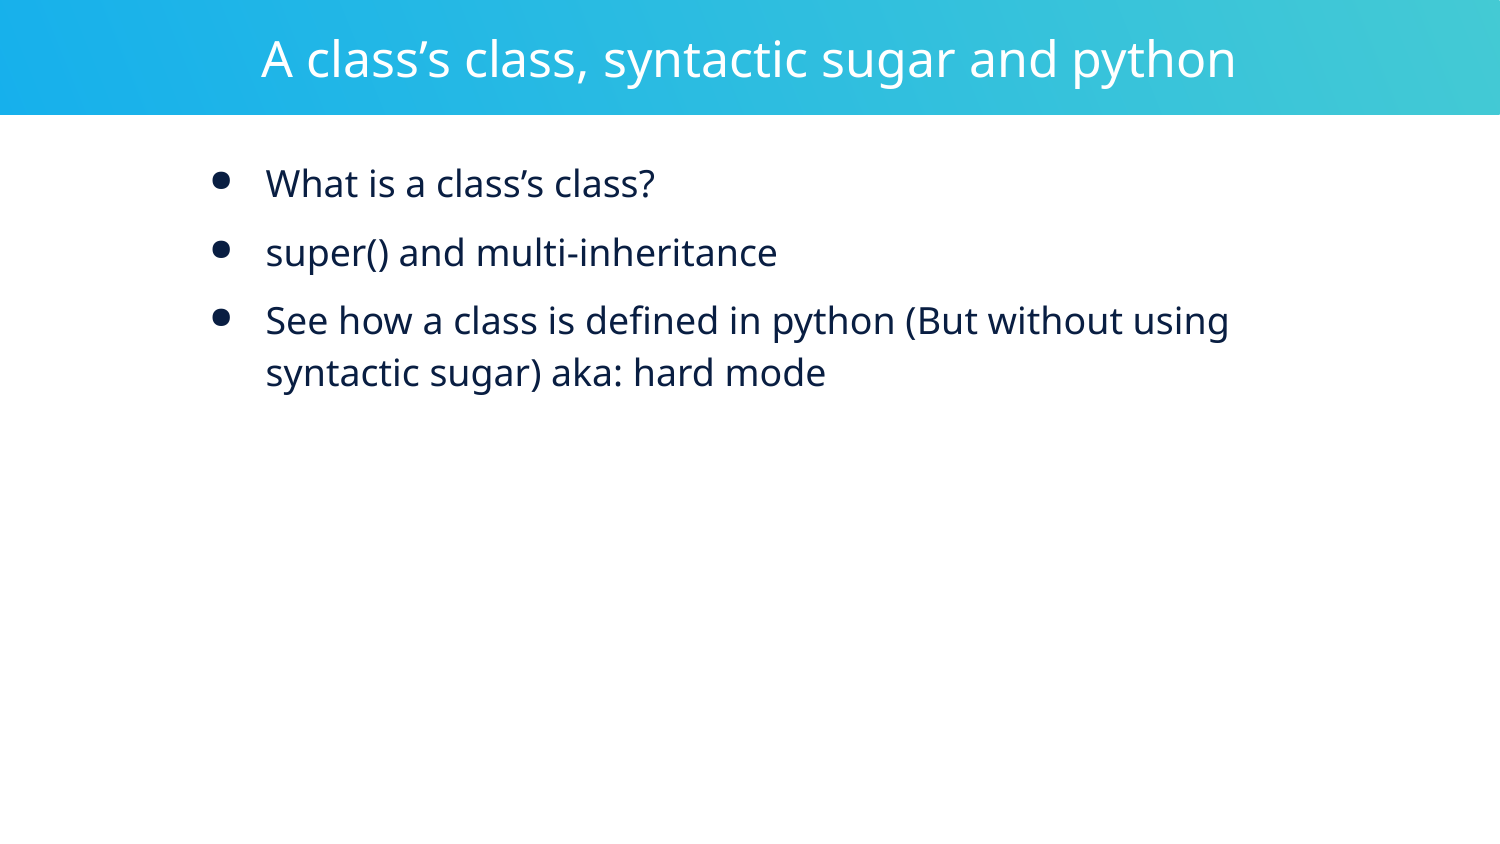

A class’s class, syntactic sugar and python
What is a class’s class?
super() and multi-inheritance
See how a class is defined in python (But without using syntactic sugar) aka: hard mode